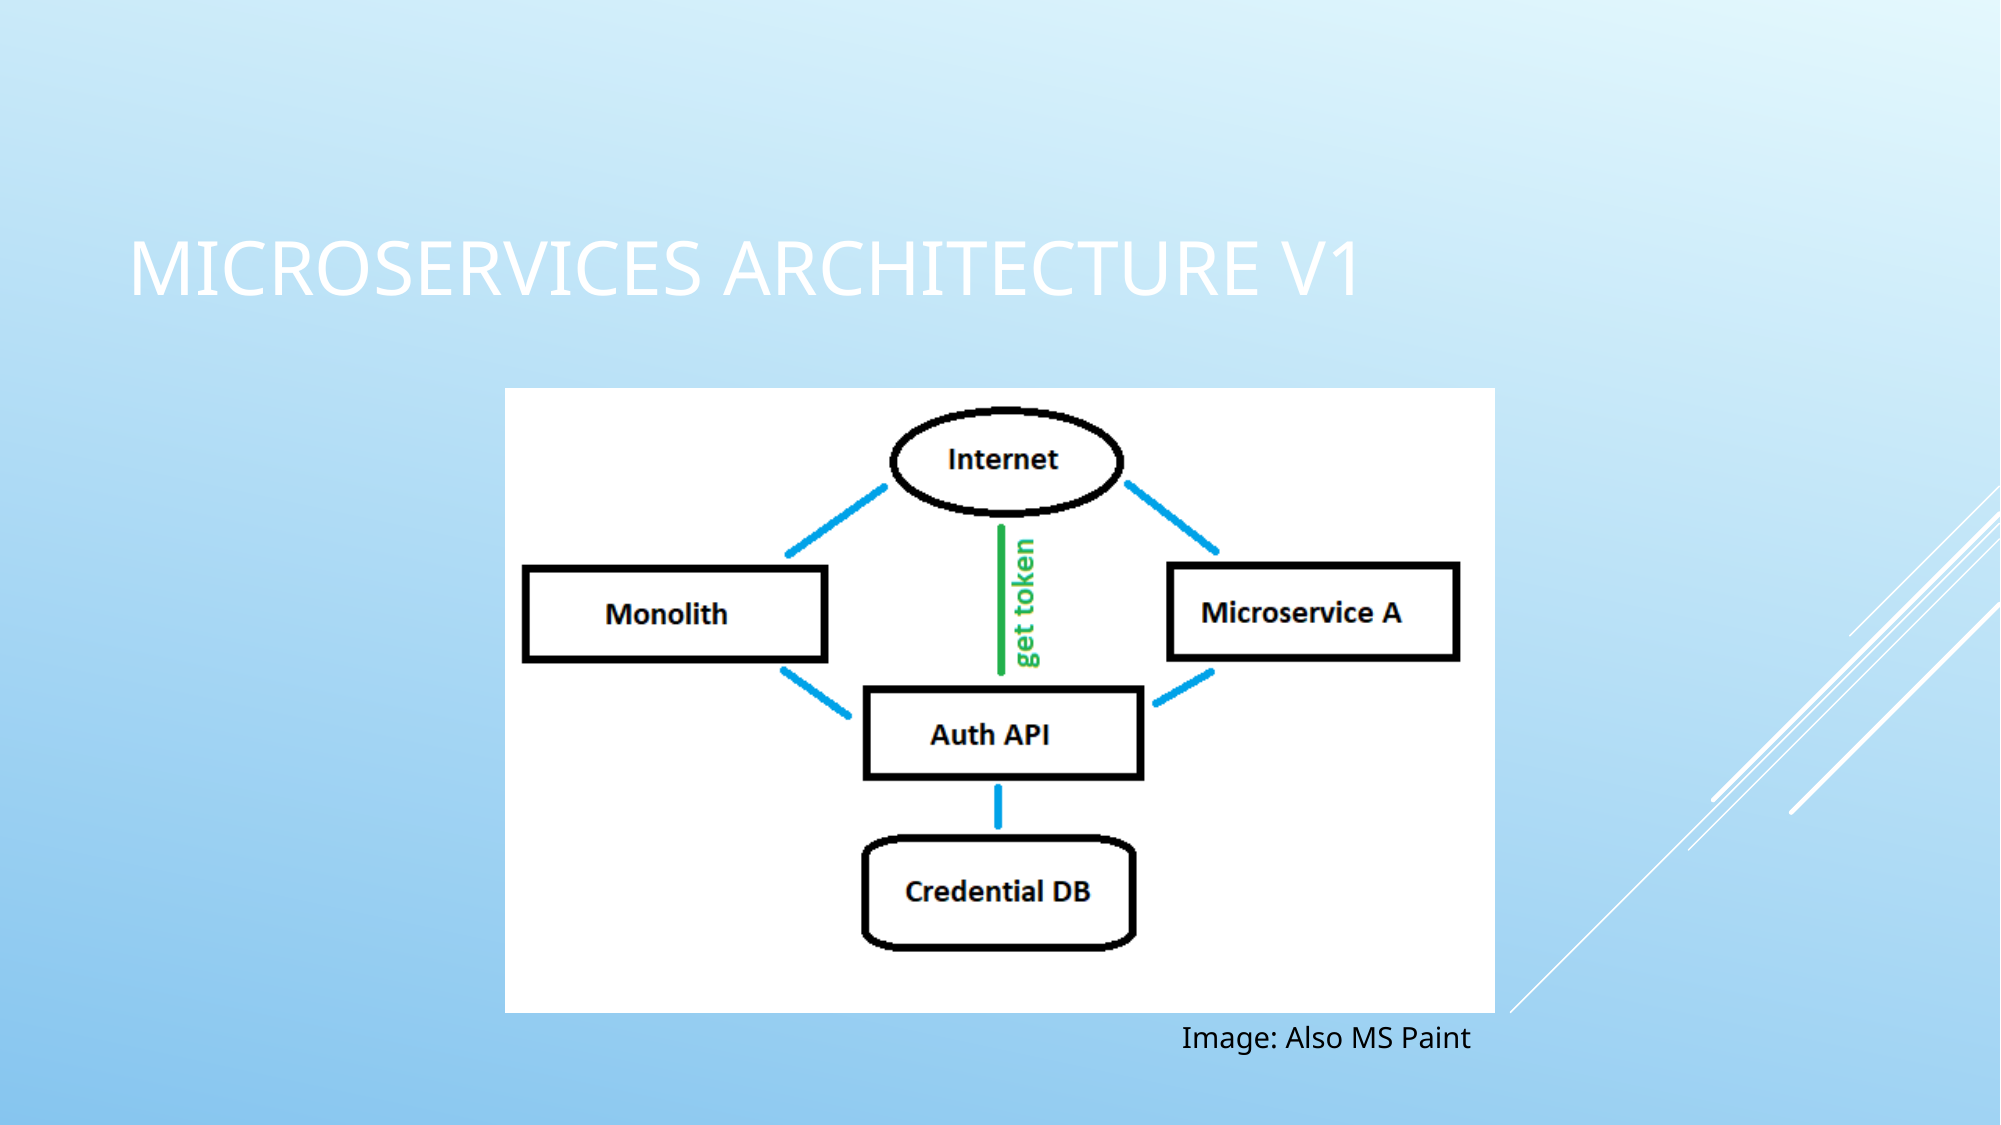

# Microservices architecture v1
Image: Also MS Paint